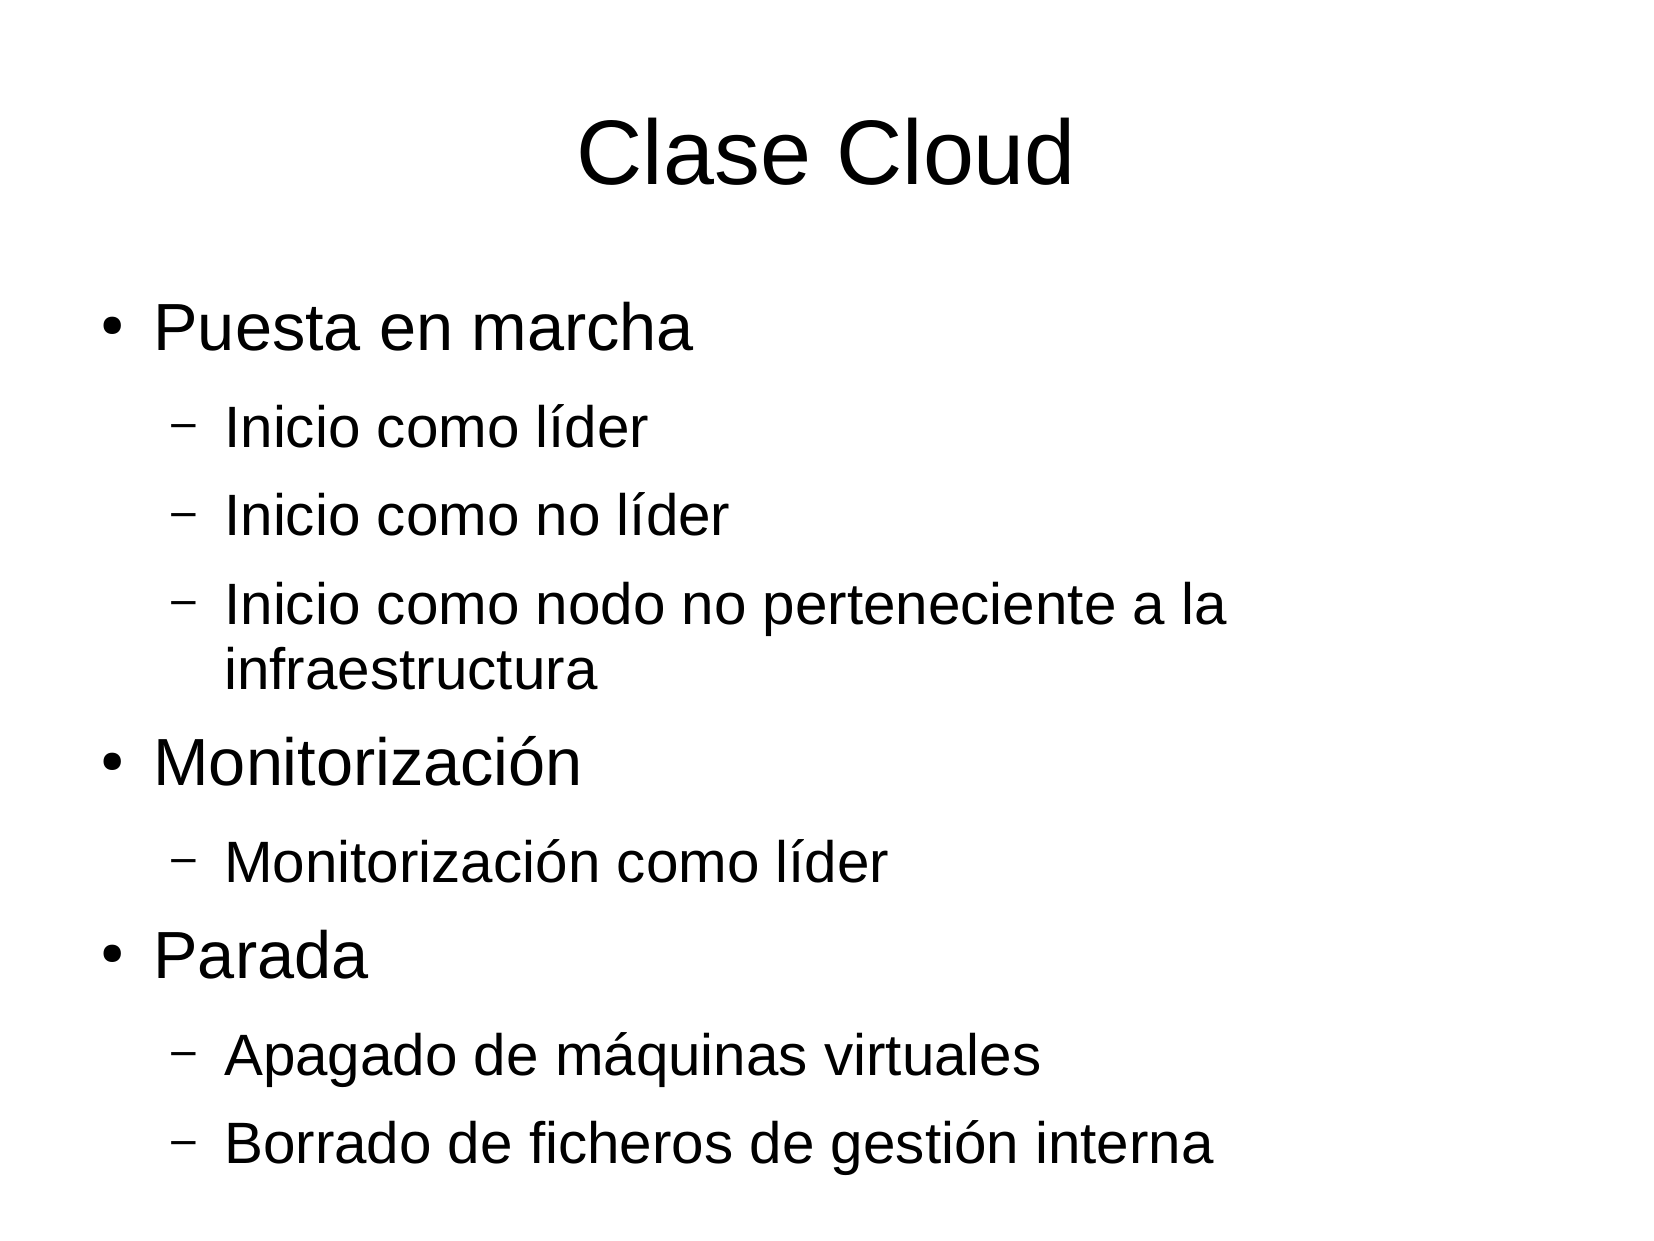

# Clase Cloud
Puesta en marcha
Inicio como líder
Inicio como no líder
Inicio como nodo no perteneciente a la infraestructura
Monitorización
Monitorización como líder
Parada
Apagado de máquinas virtuales
Borrado de ficheros de gestión interna